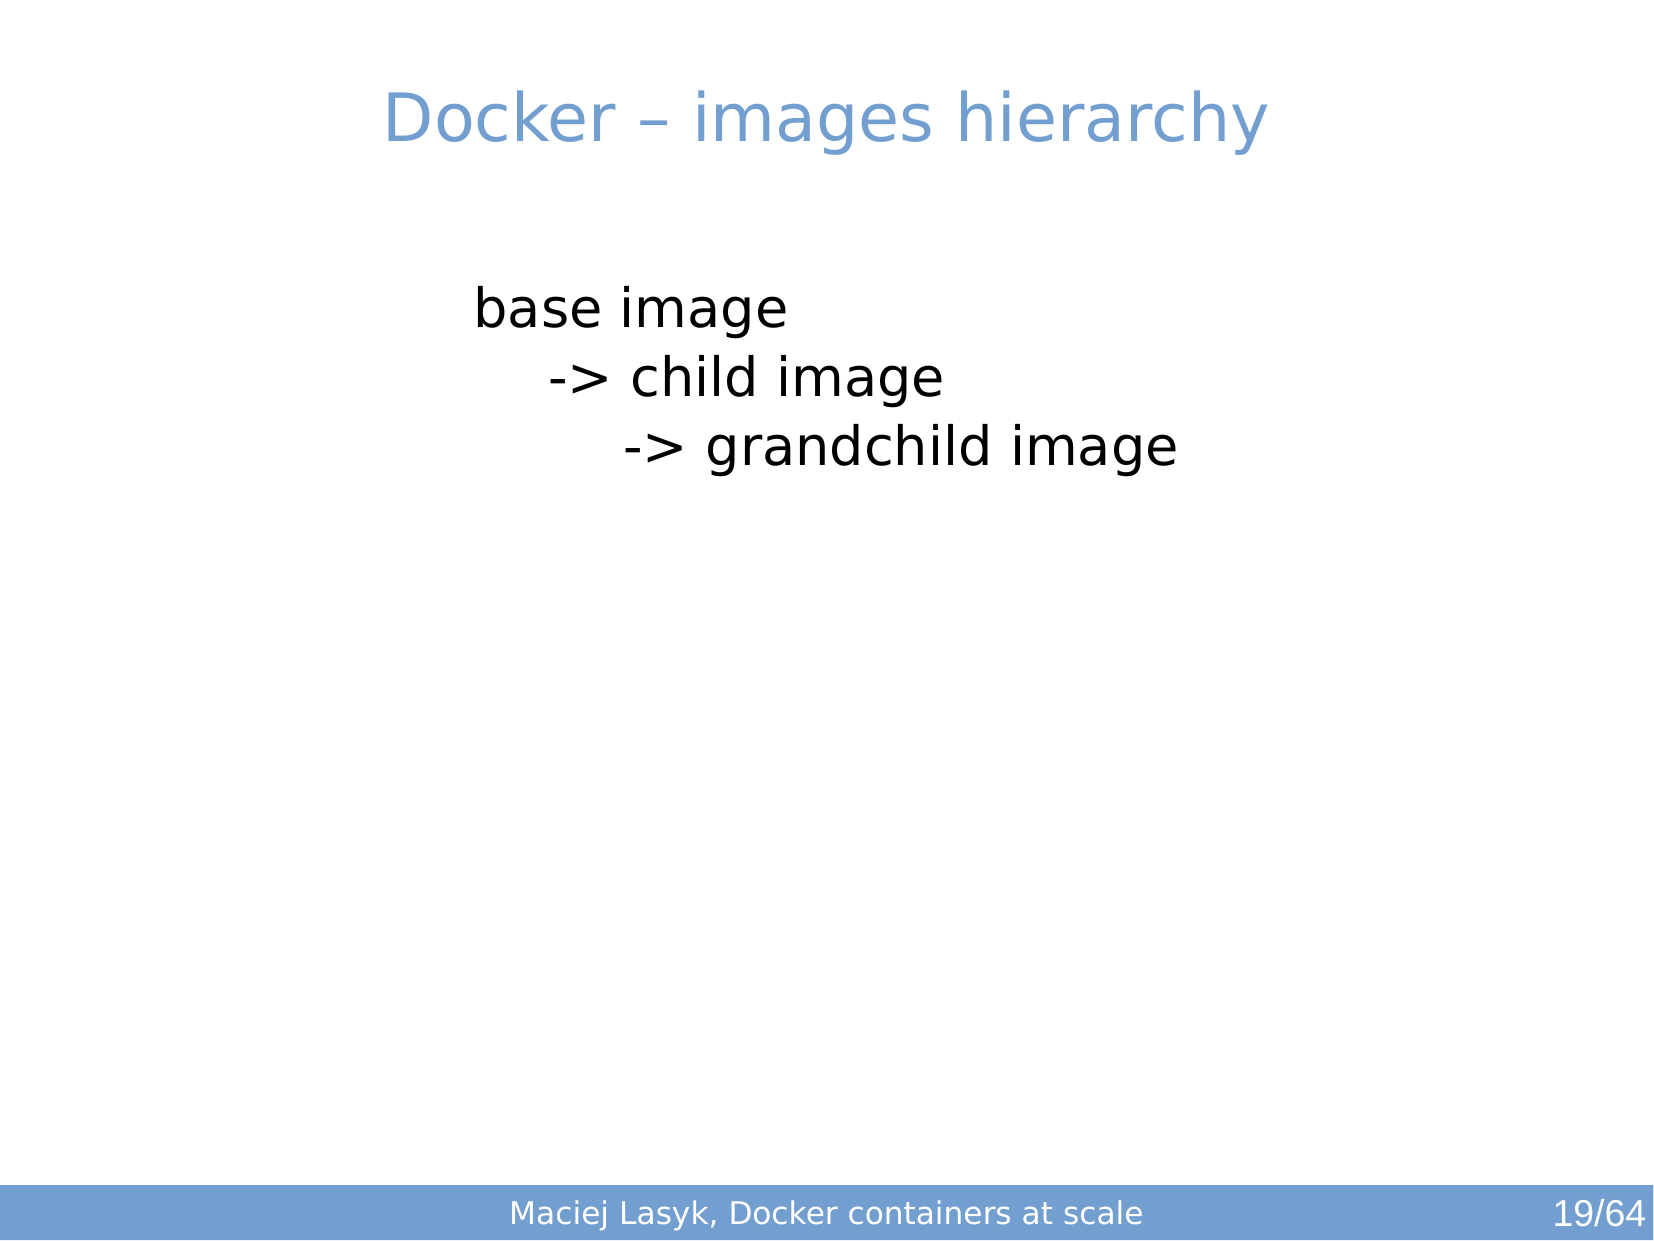

Docker – images hierarchy
base image
	-> child image
		-> grandchild image
 19/64
Maciej Lasyk, Docker containers at scale